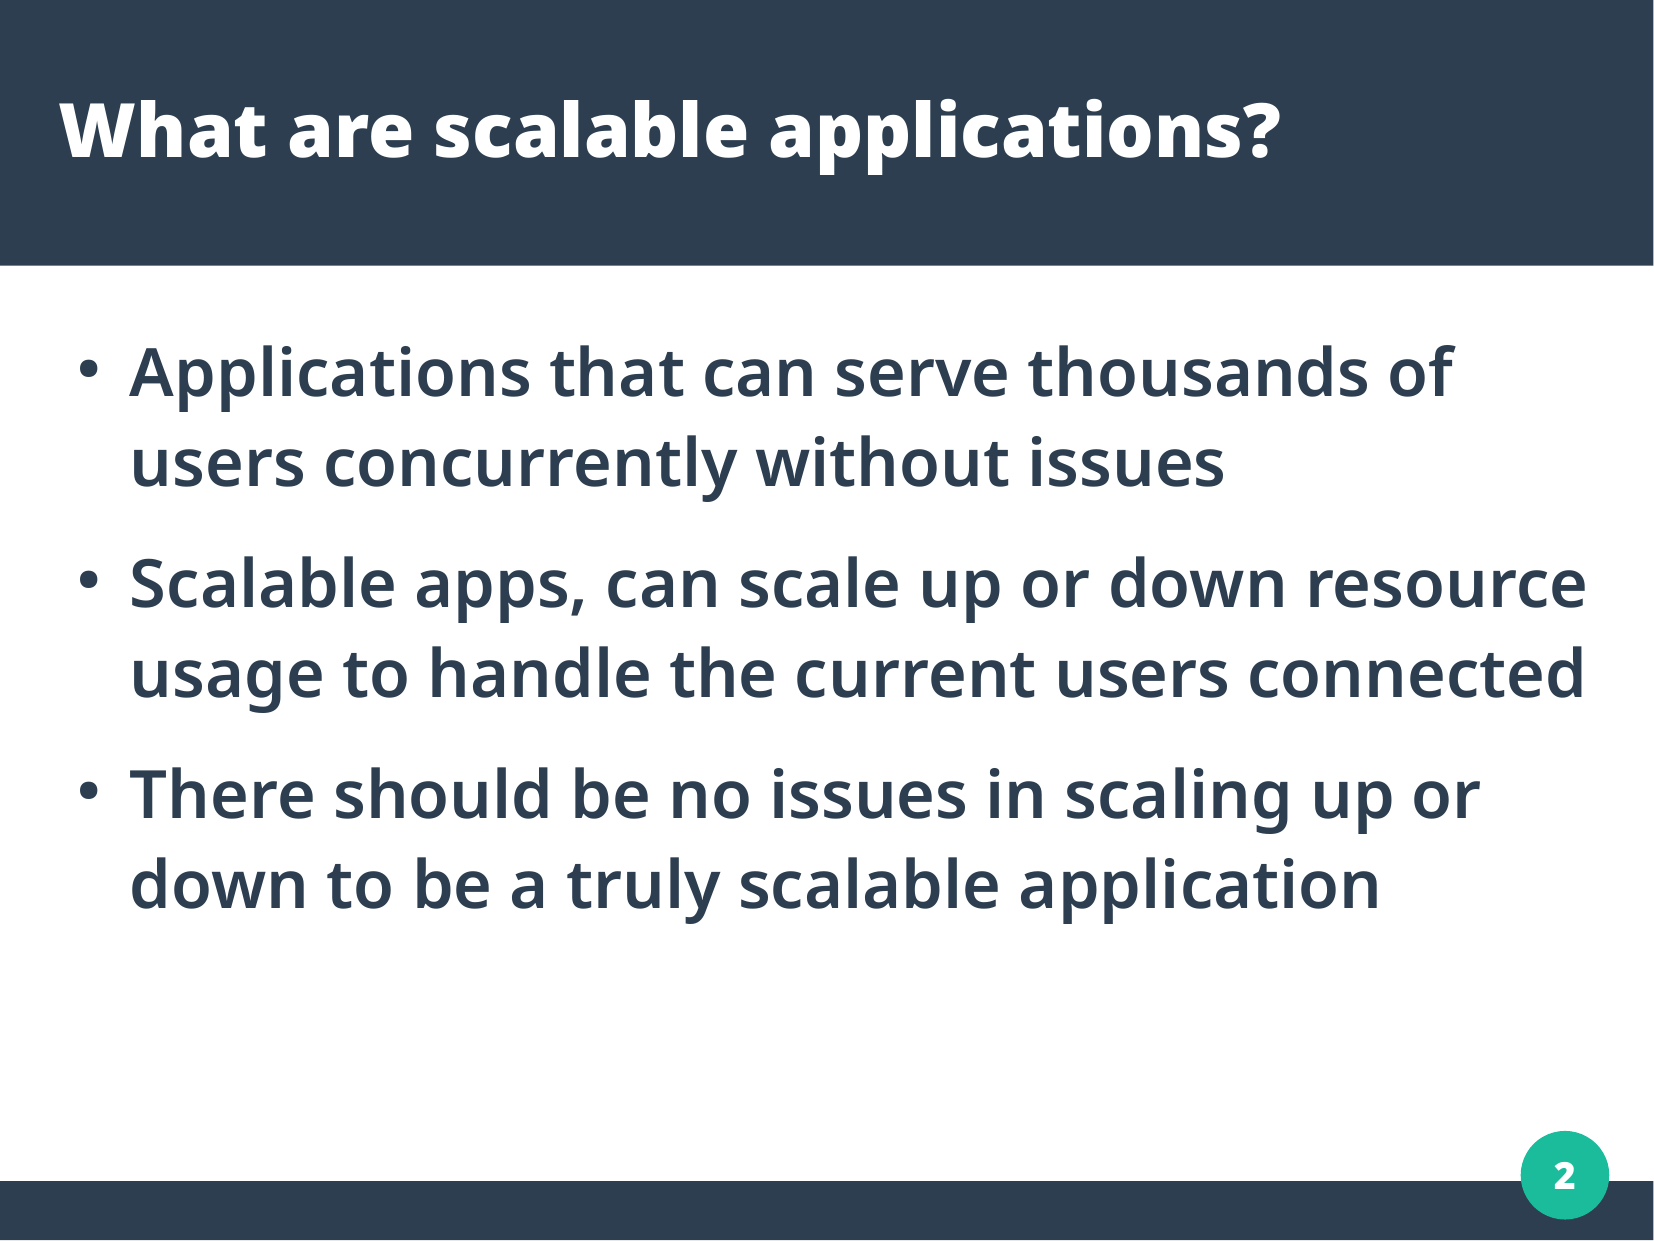

# What are scalable applications?
Applications that can serve thousands of users concurrently without issues
Scalable apps, can scale up or down resource usage to handle the current users connected
There should be no issues in scaling up or down to be a truly scalable application
2